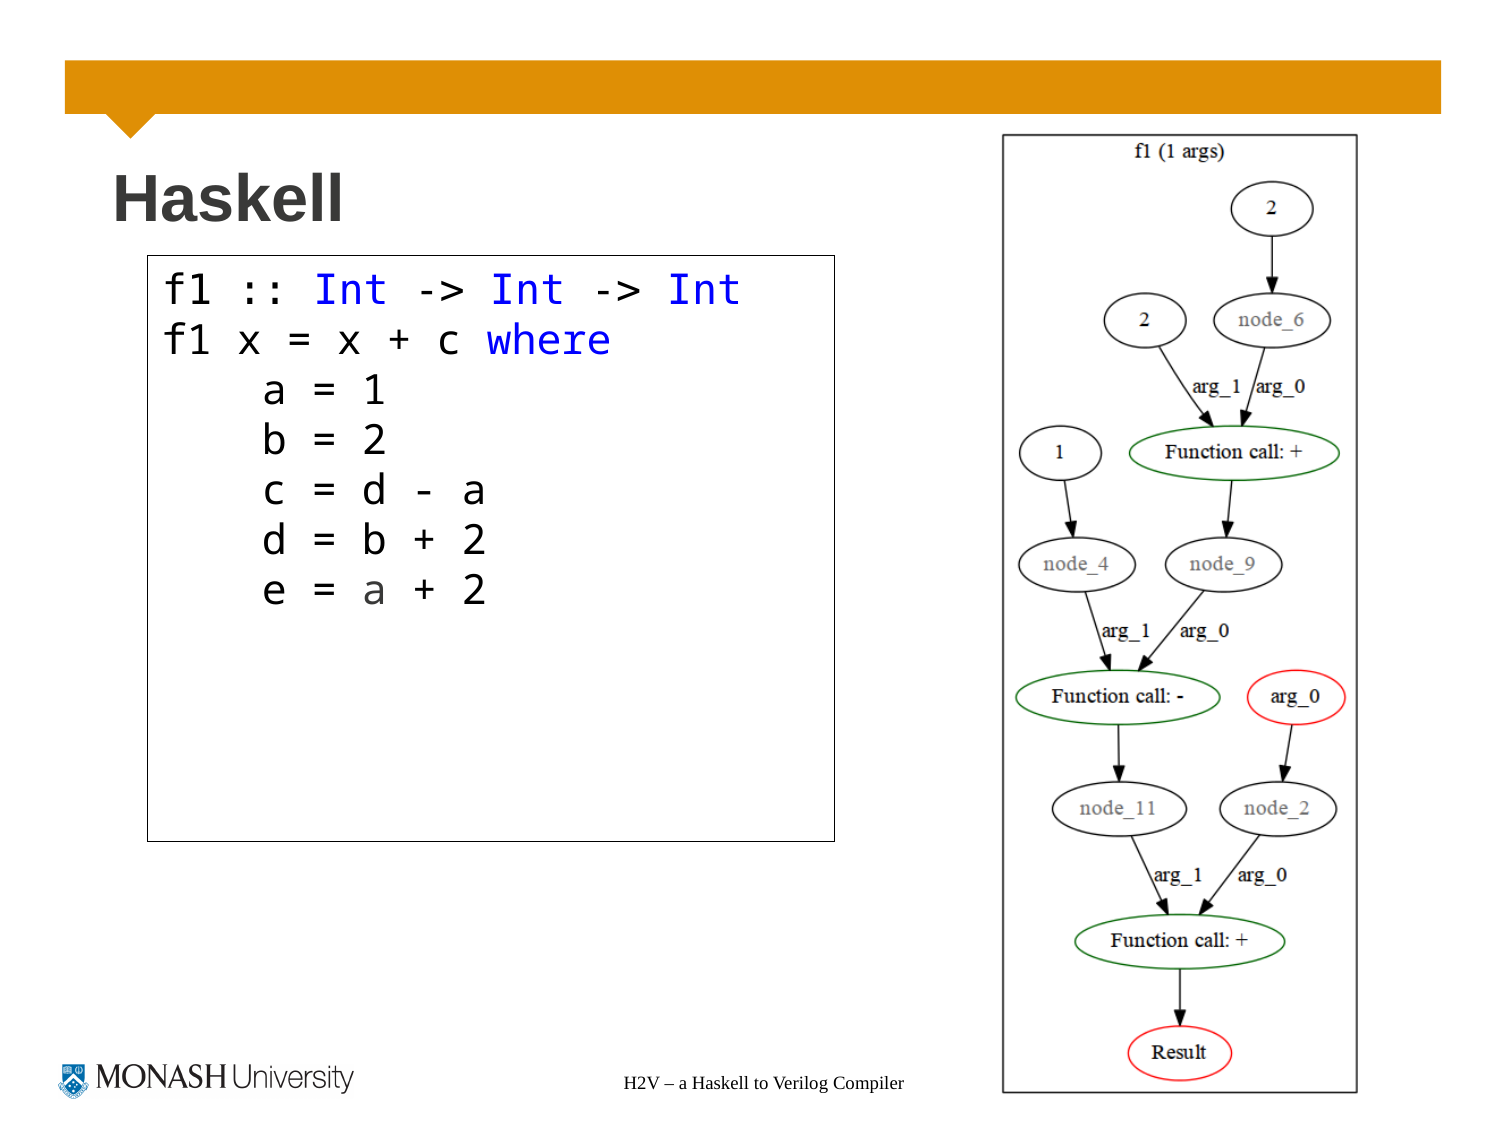

# Haskell
f1 :: Int -> Int -> Int
f1 x = x + c where
 a = 1
 b = 2
 c = d - a
 d = b + 2
 e = a + 2